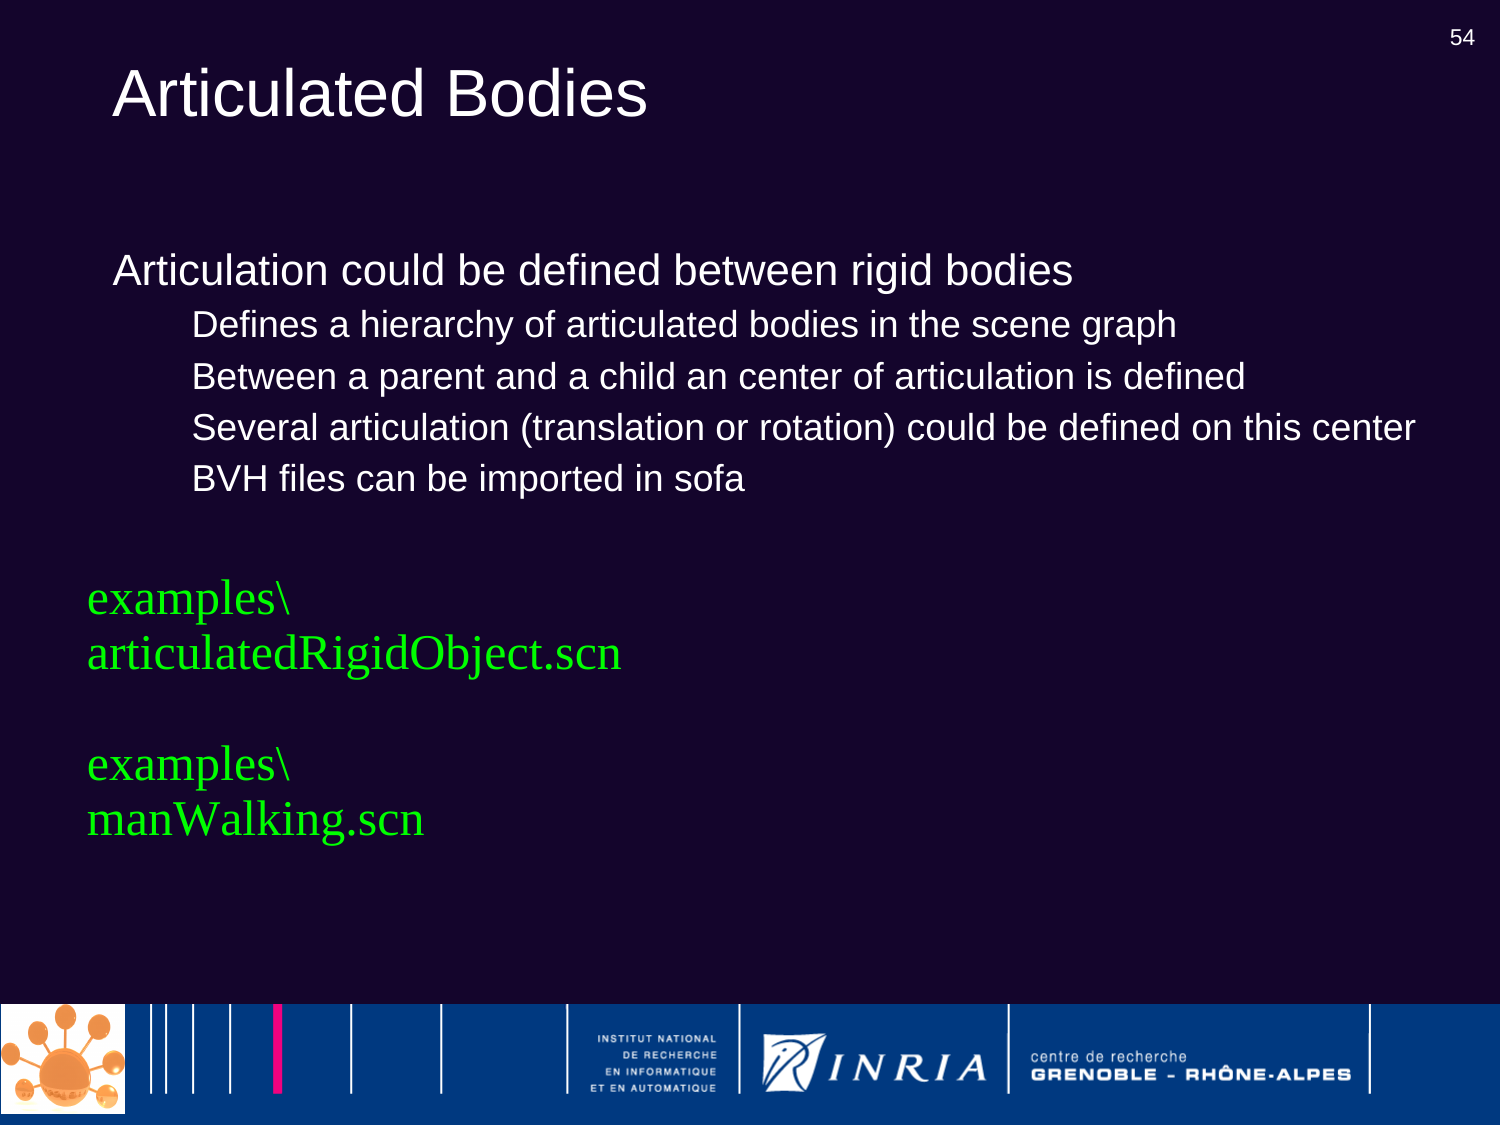

# Articulated Bodies
Articulation could be defined between rigid bodies
Defines a hierarchy of articulated bodies in the scene graph
Between a parent and a child an center of articulation is defined
Several articulation (translation or rotation) could be defined on this center
BVH files can be imported in sofa
examples\
articulatedRigidObject.scn
examples\
manWalking.scn